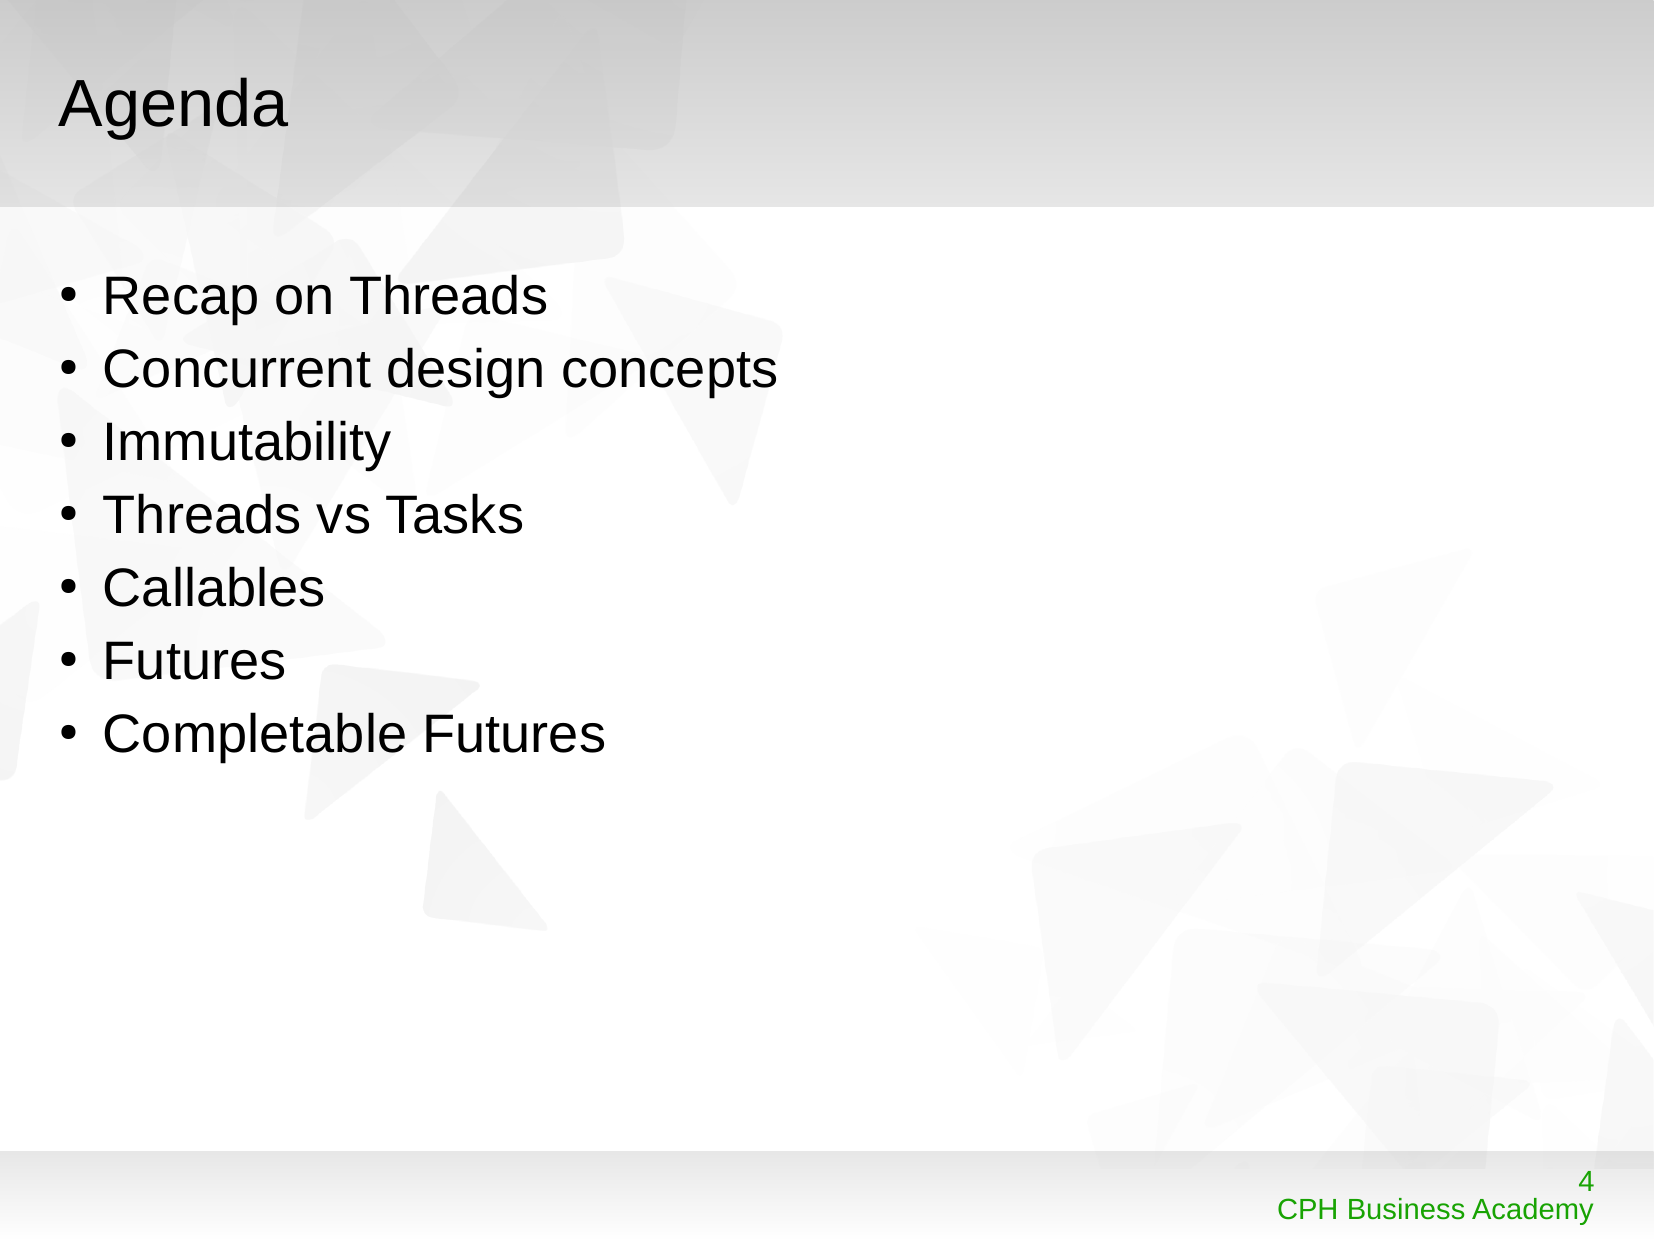

# Agenda
Recap on Threads
Concurrent design concepts
Immutability
Threads vs Tasks
Callables
Futures
Completable Futures
4
CPH Business Academy